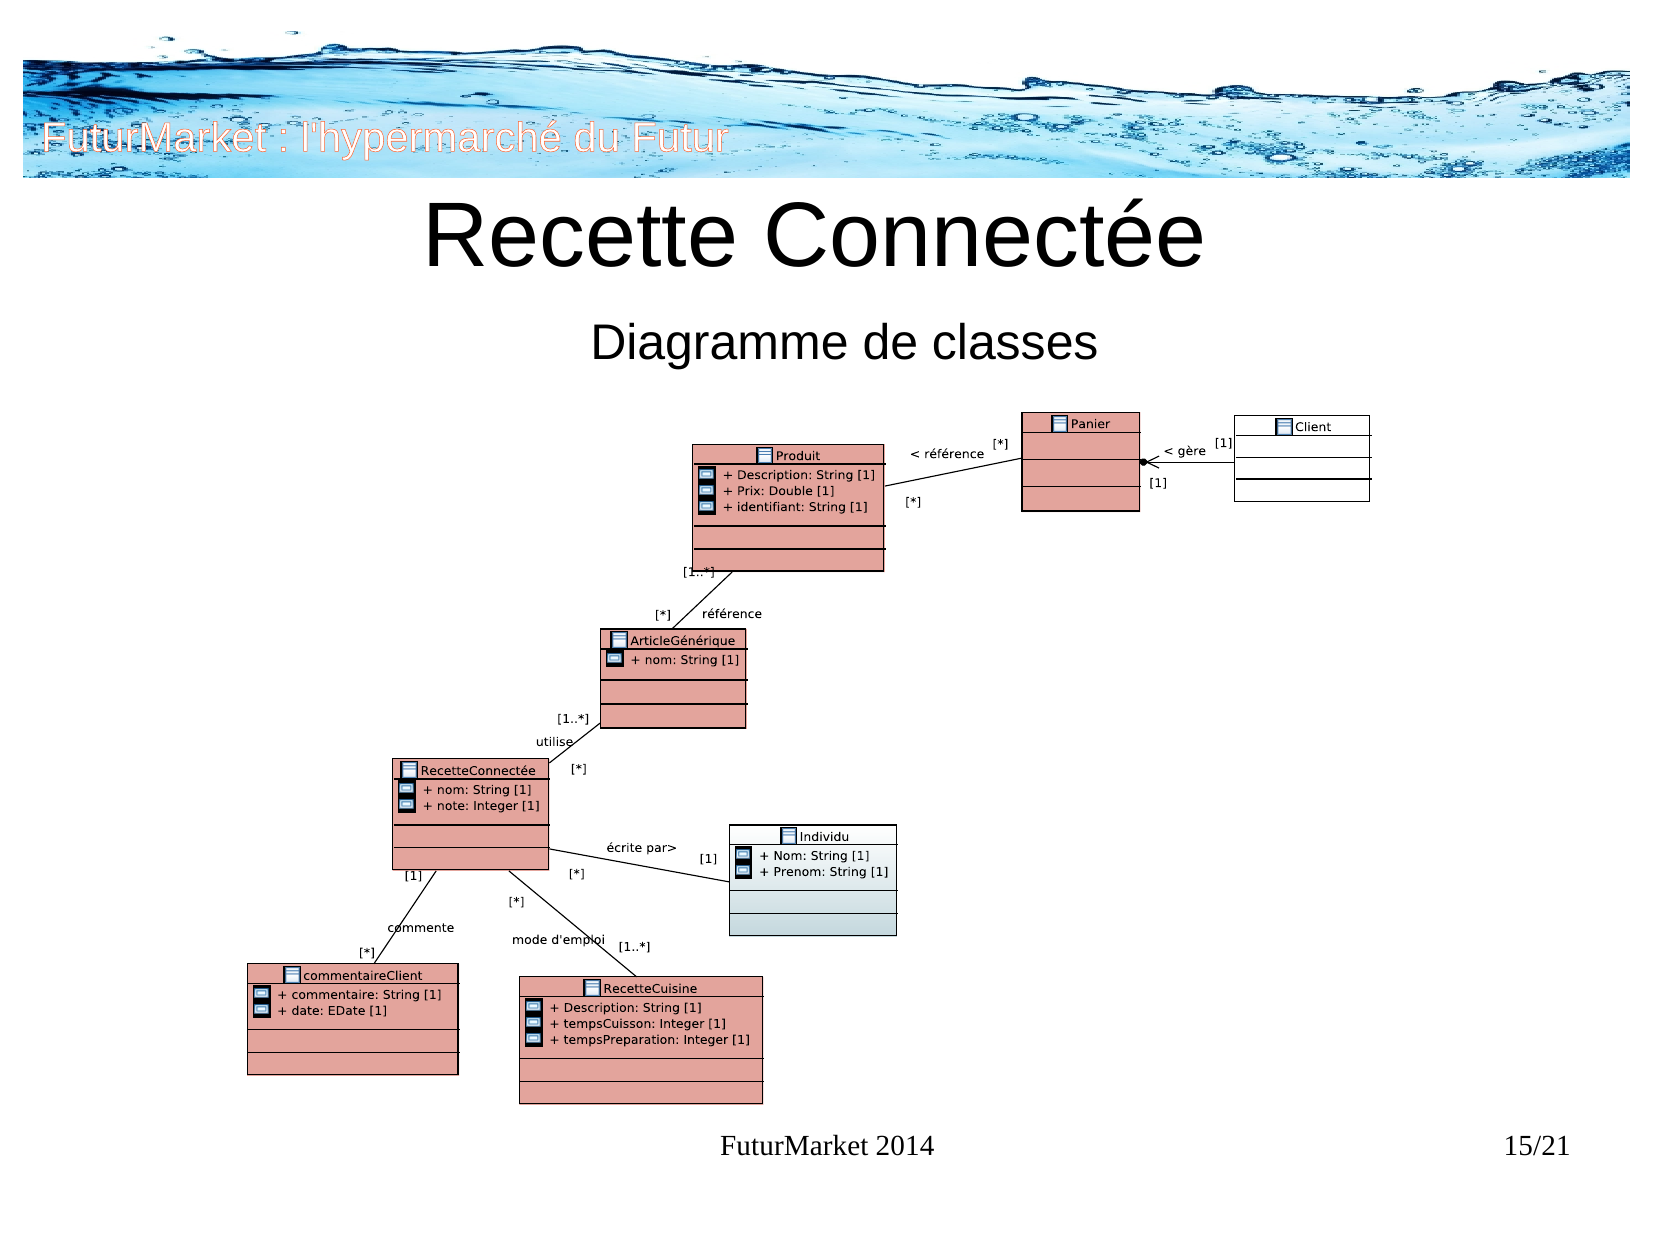

Recette Connectée
# Diagramme de classes
FuturMarket 2014
15